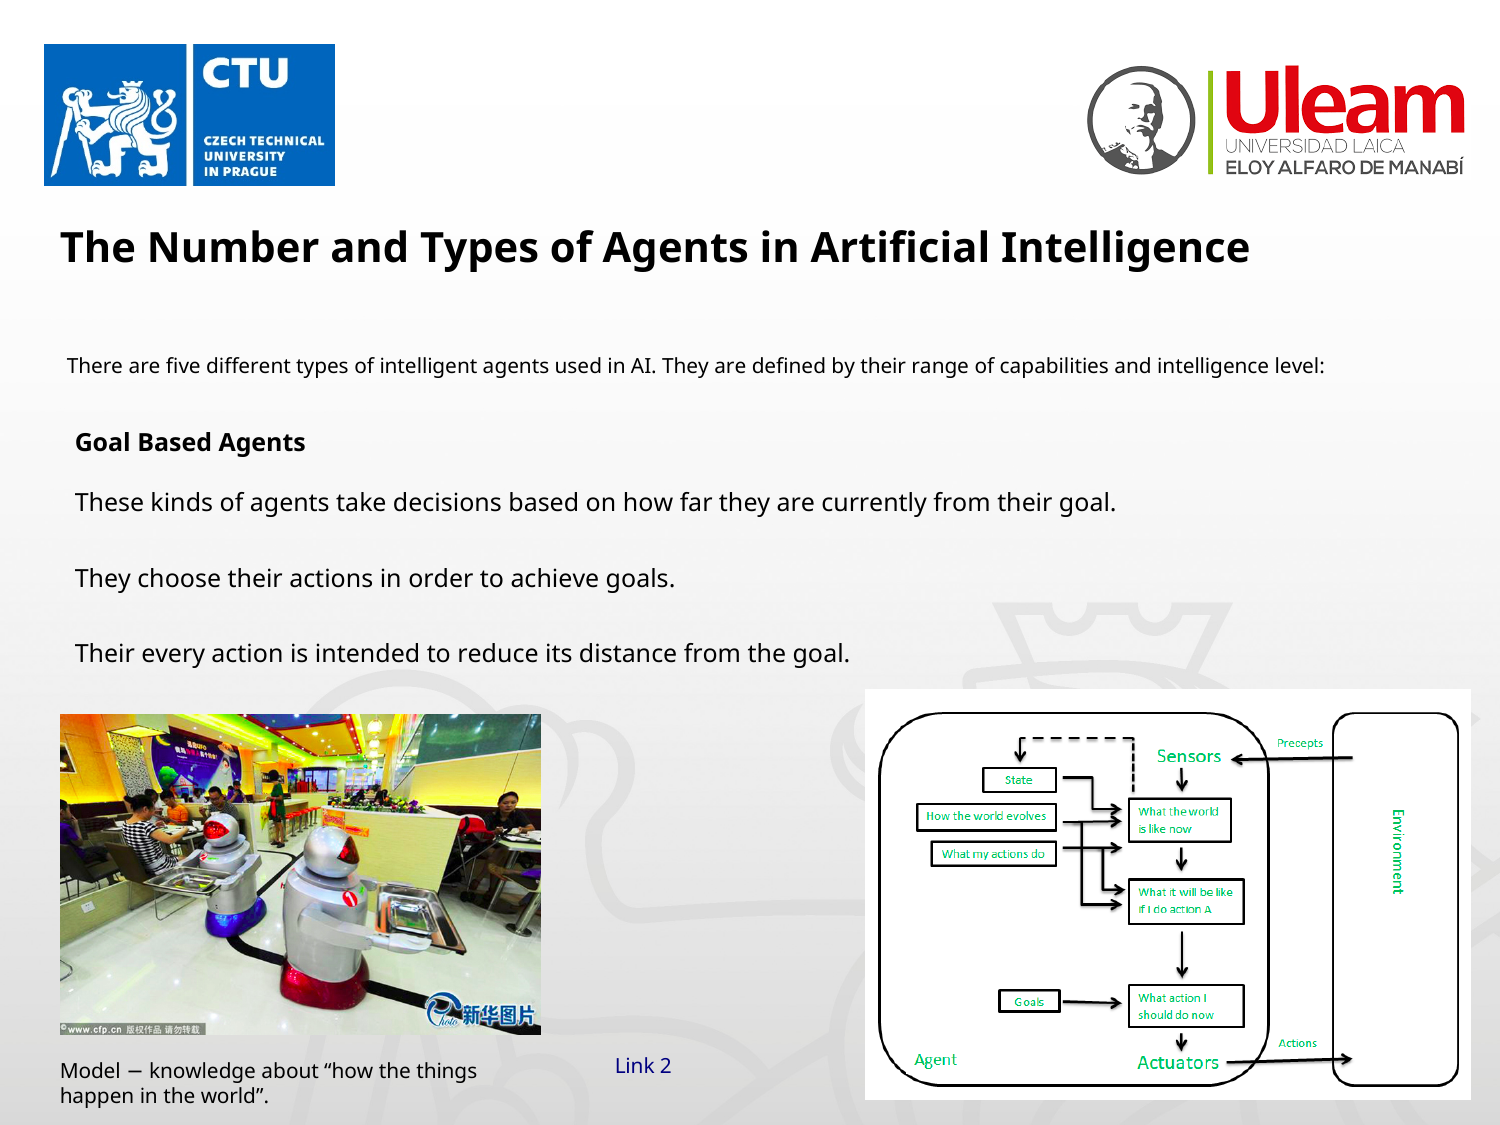

# The Number and Types of Agents in Artificial Intelligence
There are five different types of intelligent agents used in AI. They are defined by their range of capabilities and intelligence level:
Goal Based Agents
These kinds of agents take decisions based on how far they are currently from their goal.
They choose their actions in order to achieve goals.
Their every action is intended to reduce its distance from the goal.
Link 2
Model − knowledge about “how the things happen in the world”.